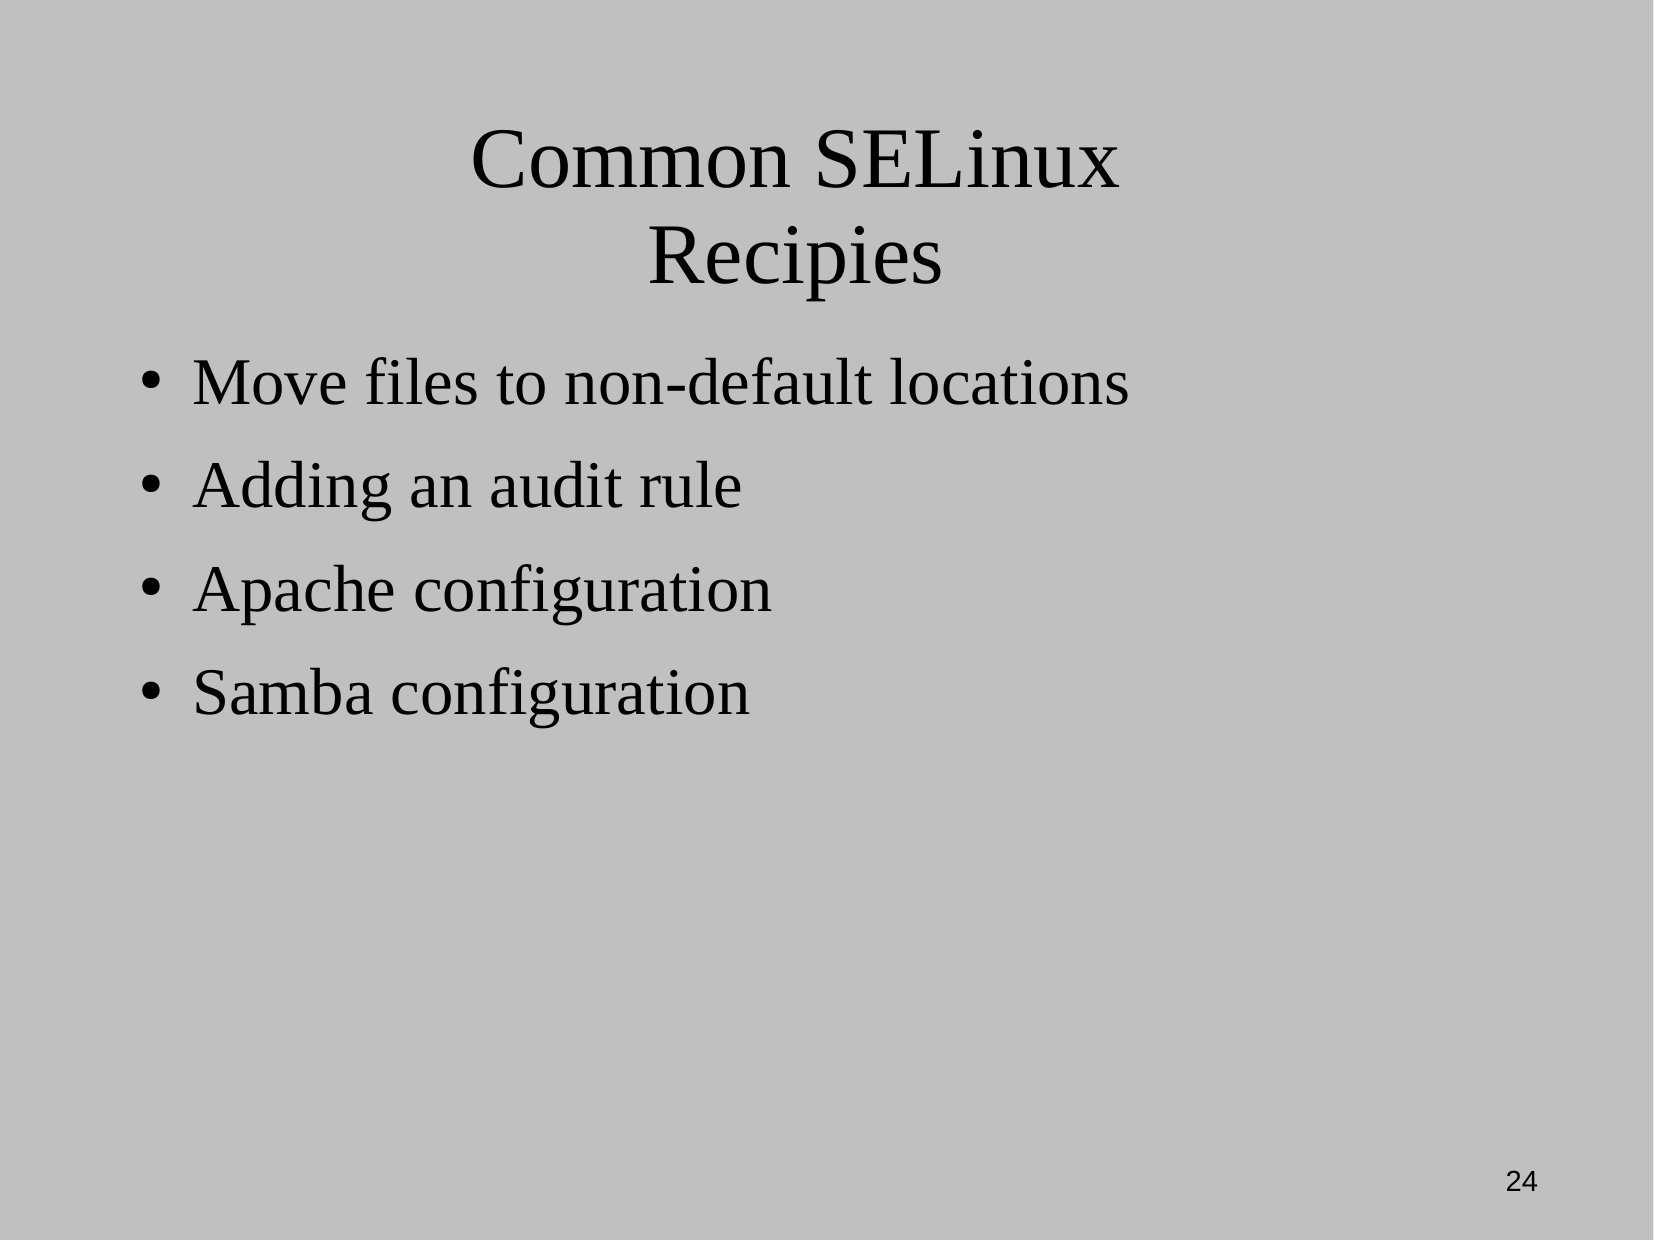

# Common SELinux Recipies
Move files to non-default locations
Adding an audit rule
Apache configuration
Samba configuration